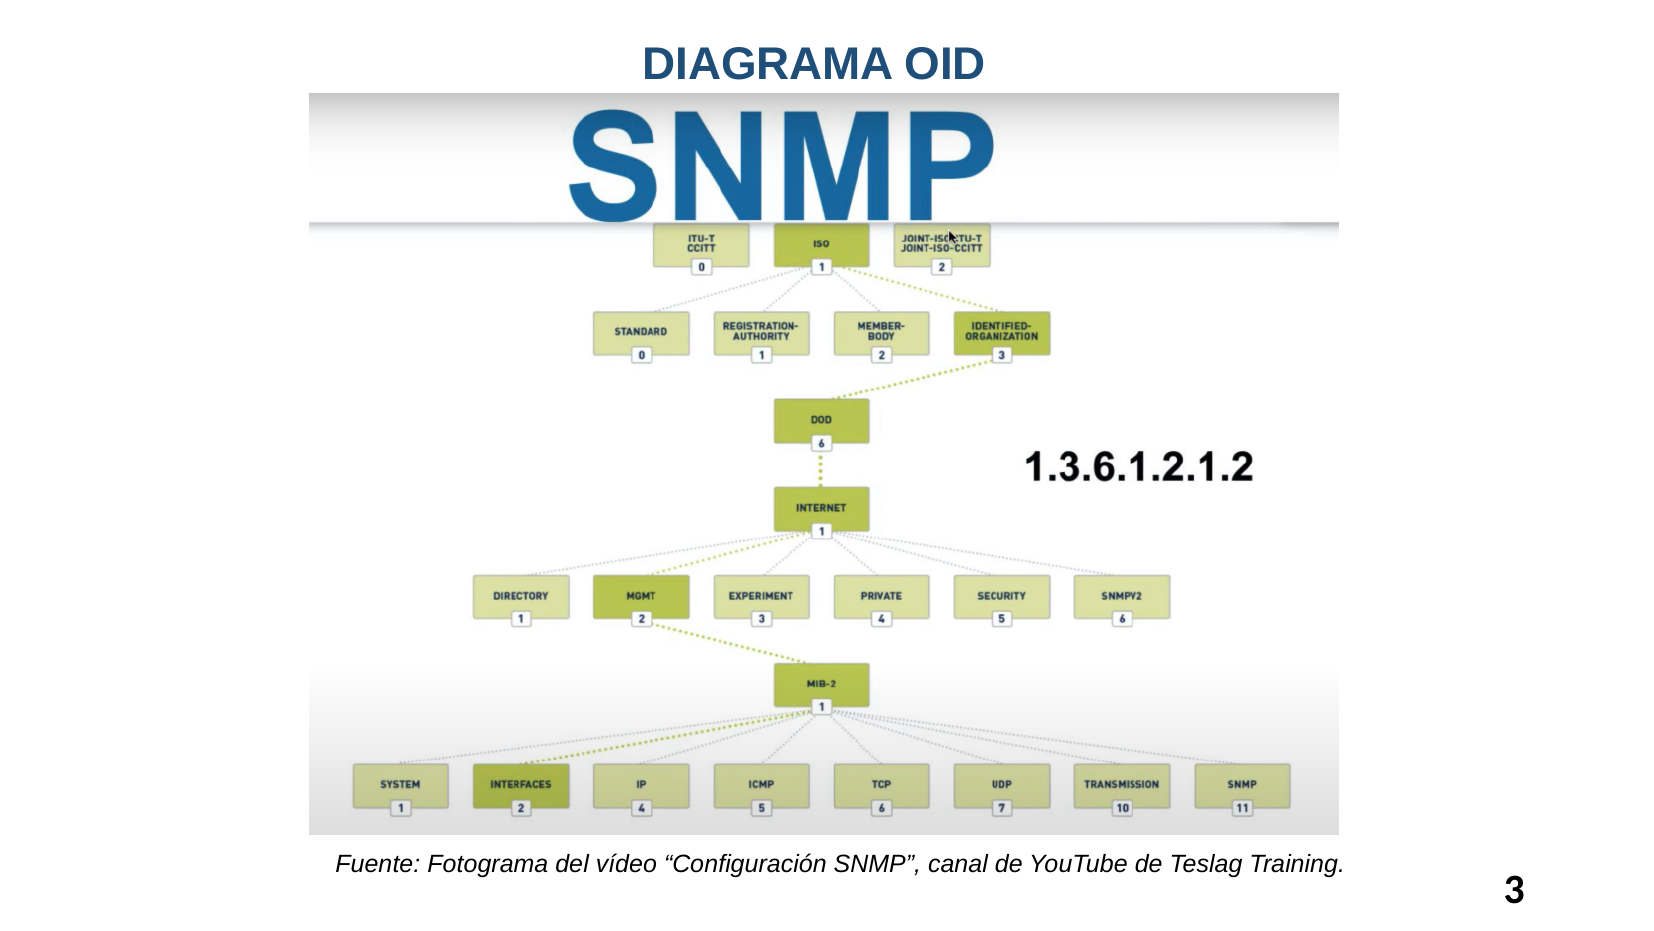

# DIAGRAMA OID
Fuente: Fotograma del vídeo “Configuración SNMP”, canal de YouTube de Teslag Training.